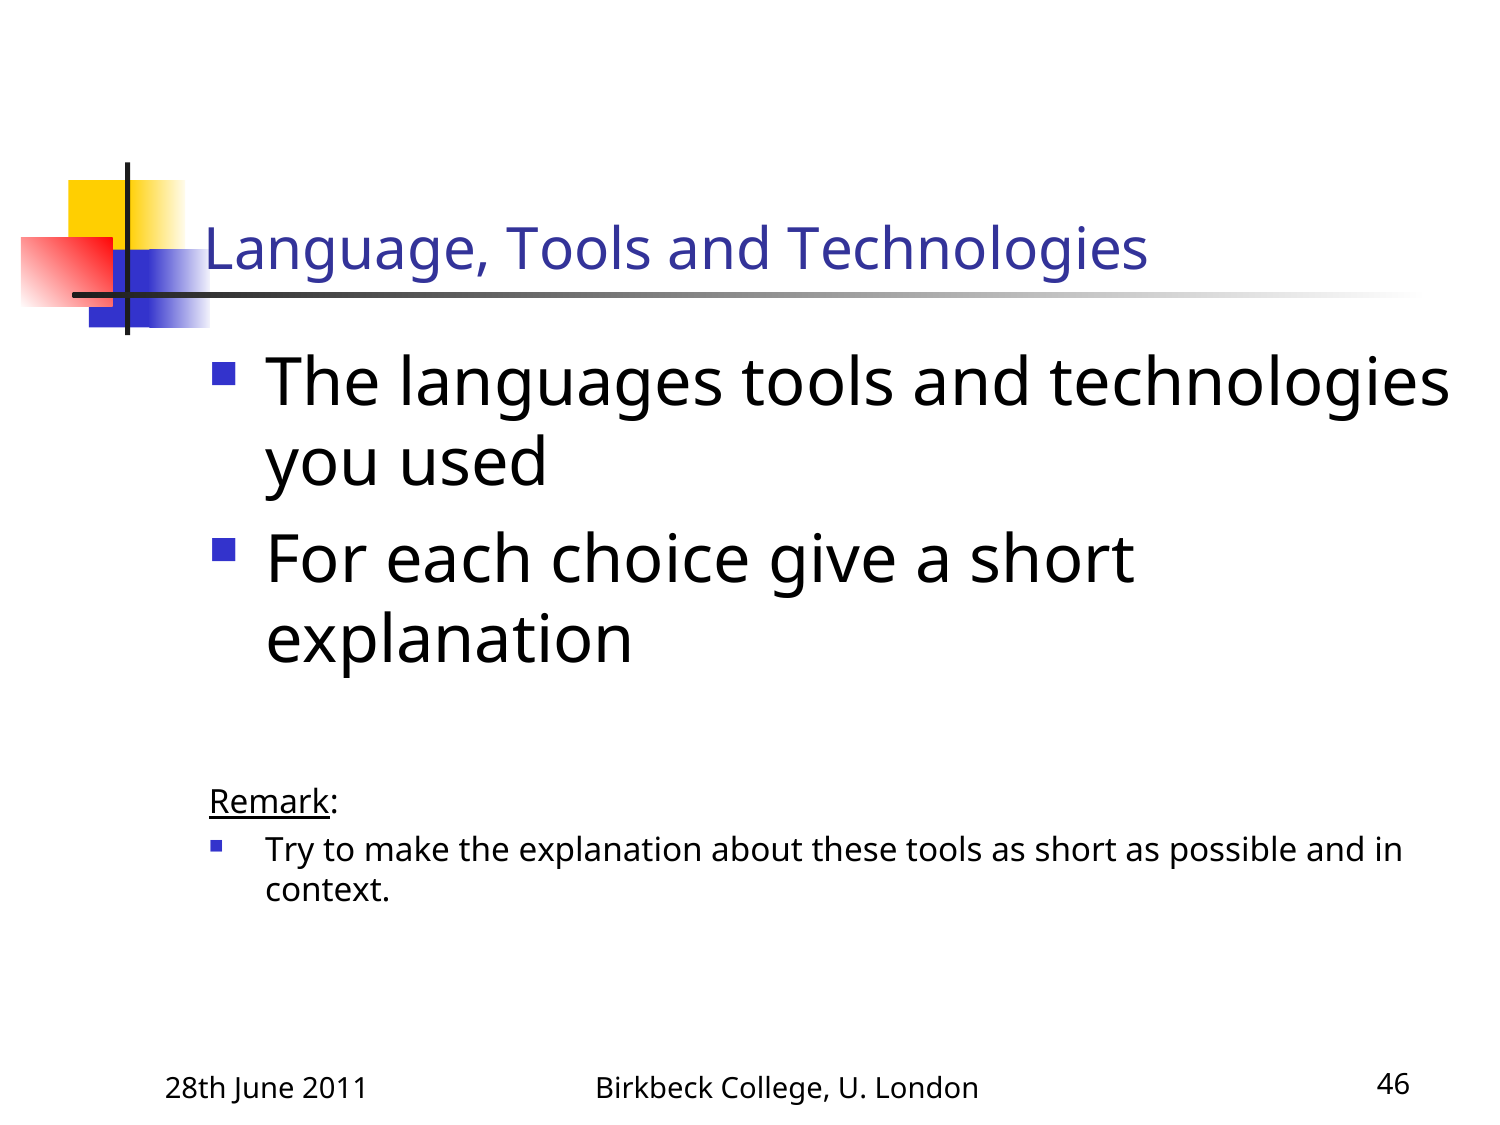

# Language, Tools and Technologies
The languages tools and technologies you used
For each choice give a short explanation
Remark:
Try to make the explanation about these tools as short as possible and in context.
28th June 2011
Birkbeck College, U. London